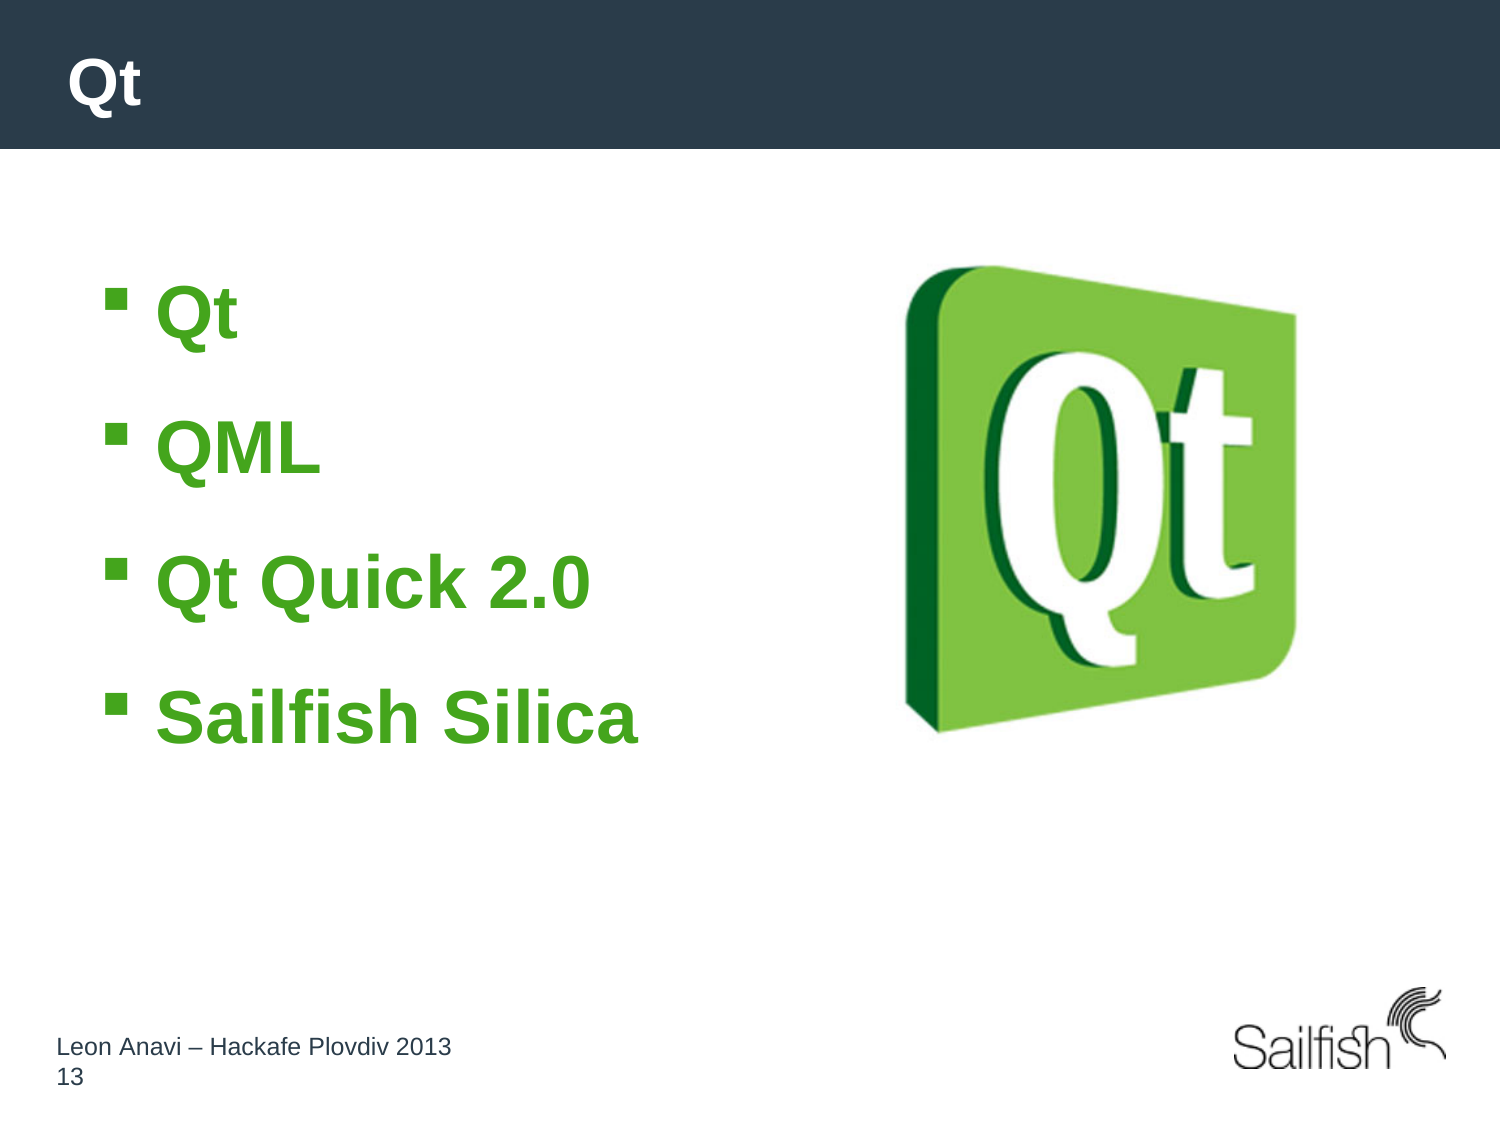

Qt
 Qt
 QML
 Qt Quick 2.0
 Sailfish Silica